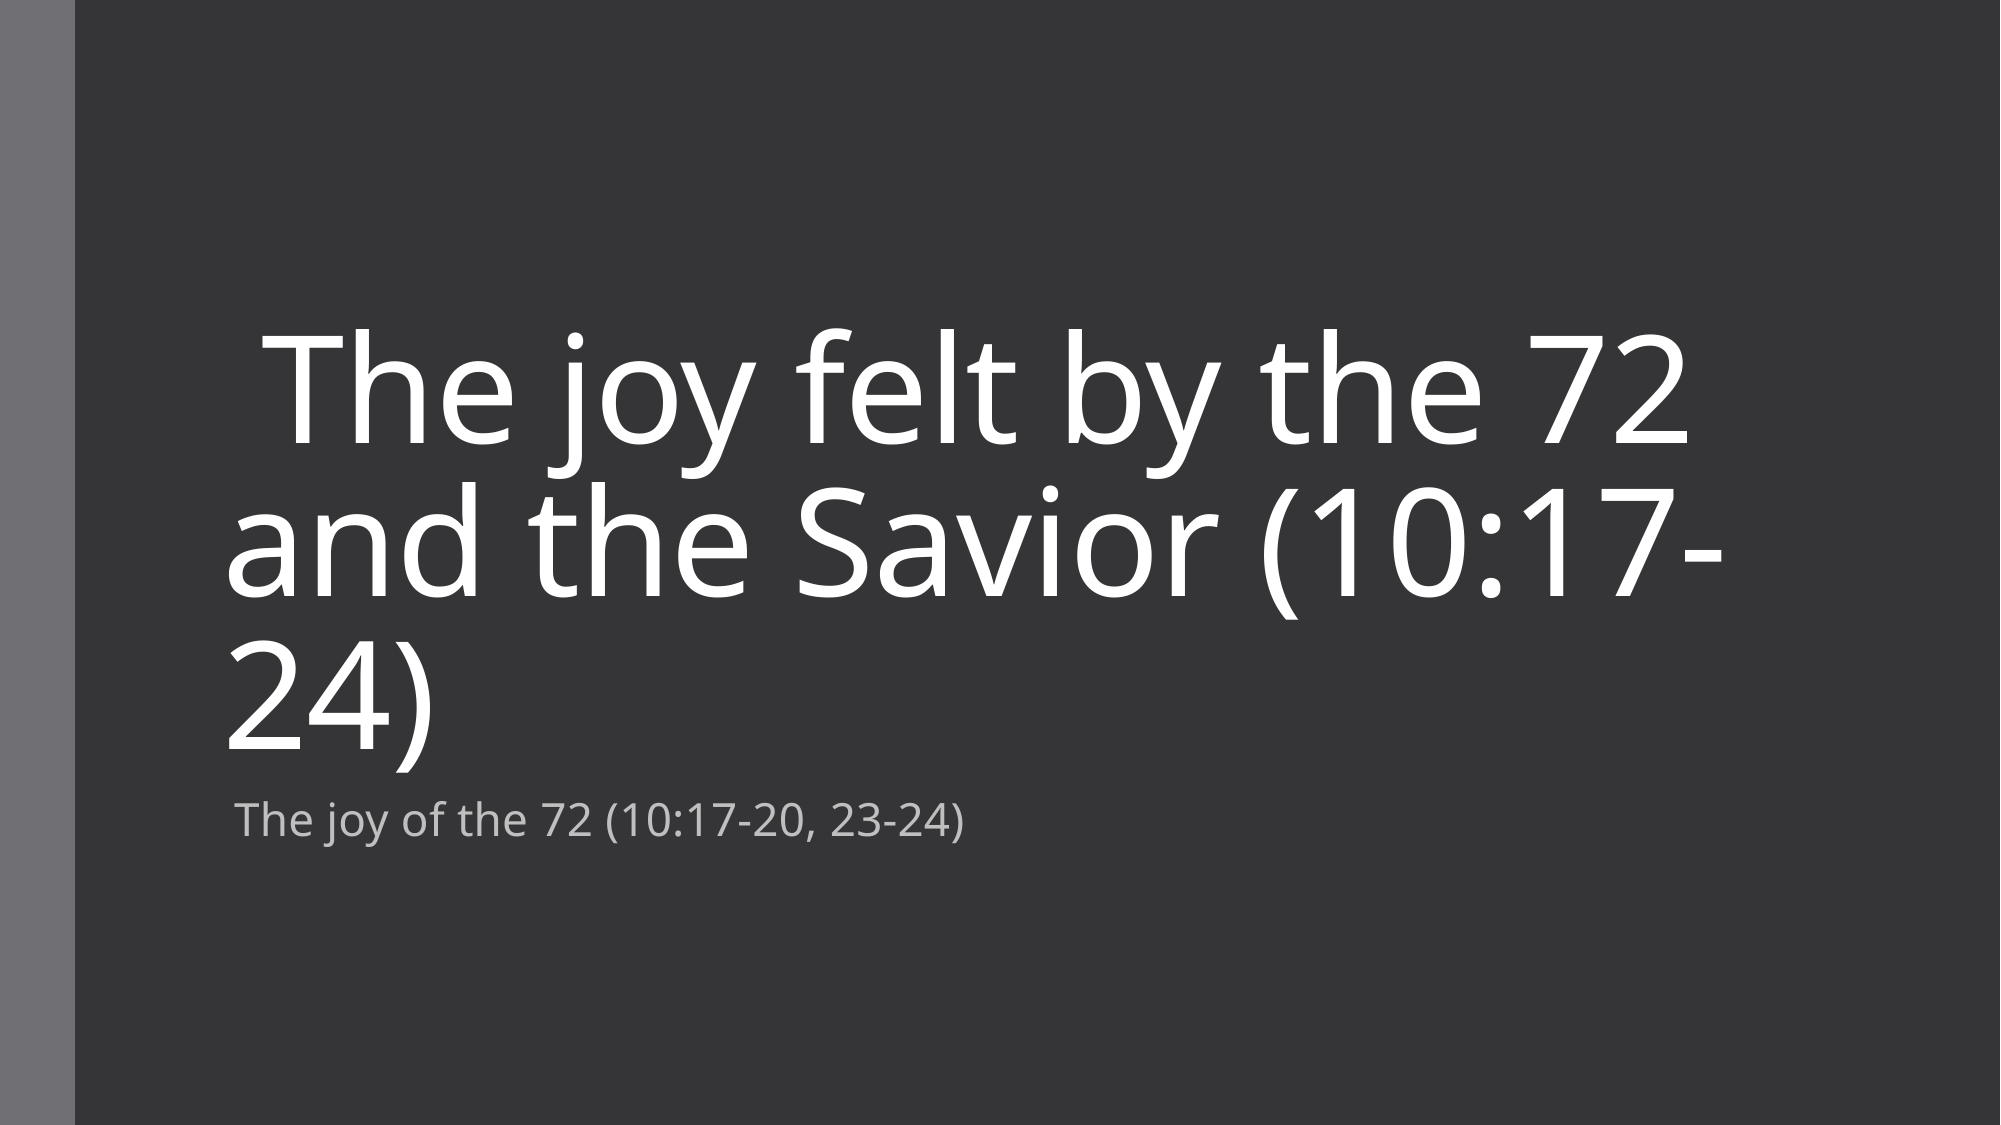

# The joy felt by the 72 and the Savior (10:17-24)
 The joy of the 72 (10:17-20, 23-24)